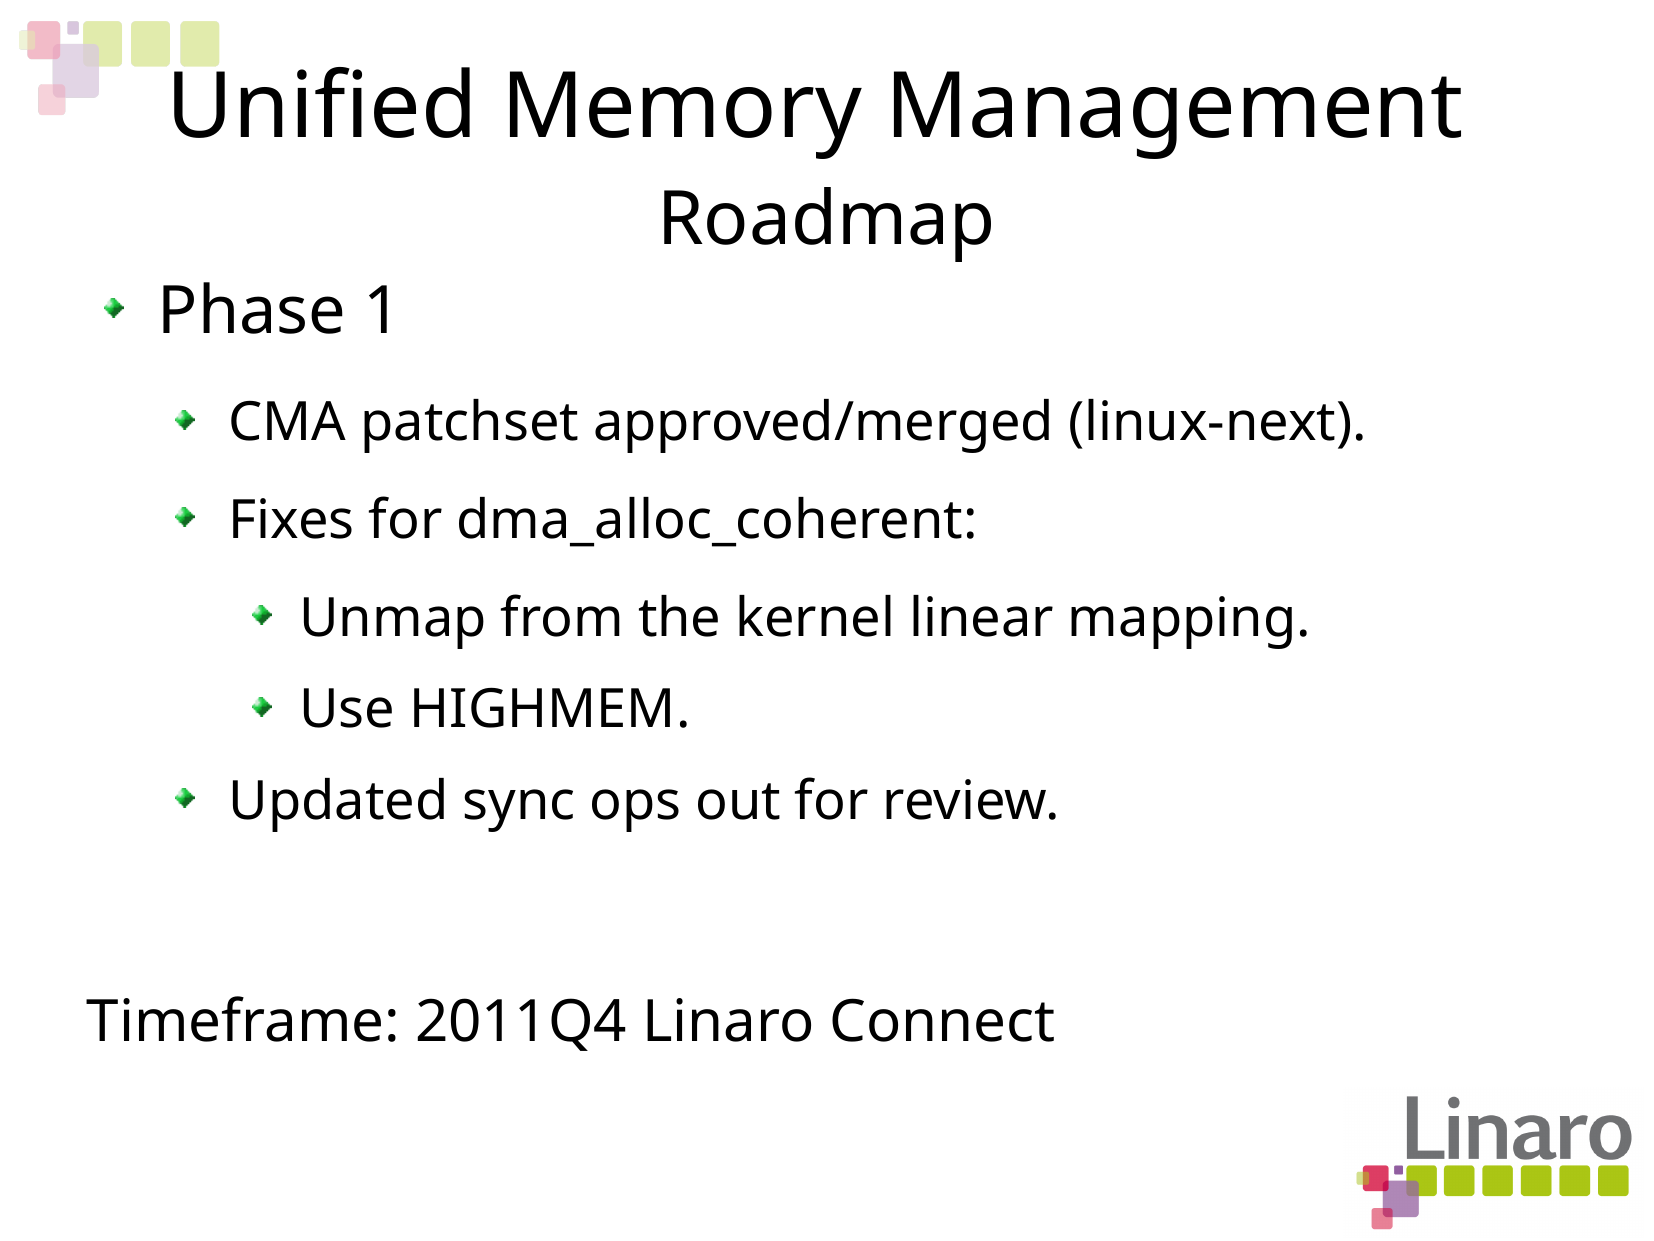

# Unified Memory Management Roadmap
Phase 1
CMA patchset approved/merged (linux-next).
Fixes for dma_alloc_coherent:
Unmap from the kernel linear mapping.
Use HIGHMEM.
Updated sync ops out for review.
Timeframe: 2011Q4 Linaro Connect